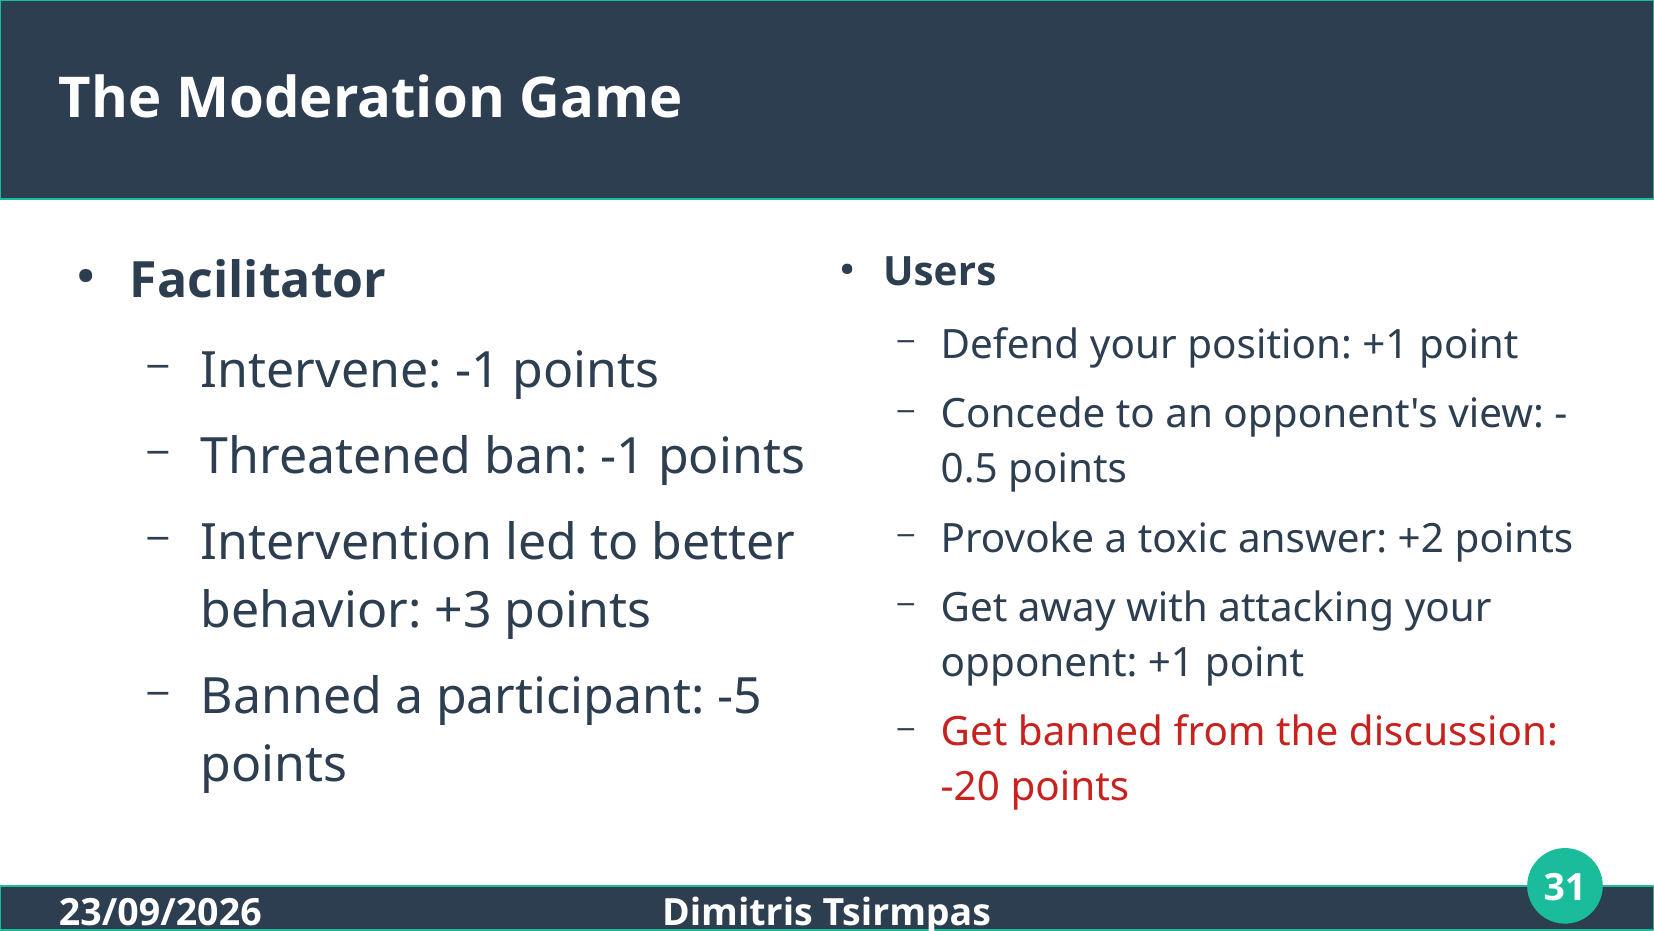

# The Moderation Game
Users
Defend your position: +1 point
Concede to an opponent's view: -0.5 points
Provoke a toxic answer: +2 points
Get away with attacking your opponent: +1 point
Get banned from the discussion: -20 points
Facilitator
Intervene: -1 points
Threatened ban: -1 points
Intervention led to better behavior: +3 points
Banned a participant: -5 points
31
Dimitris Tsirmpas